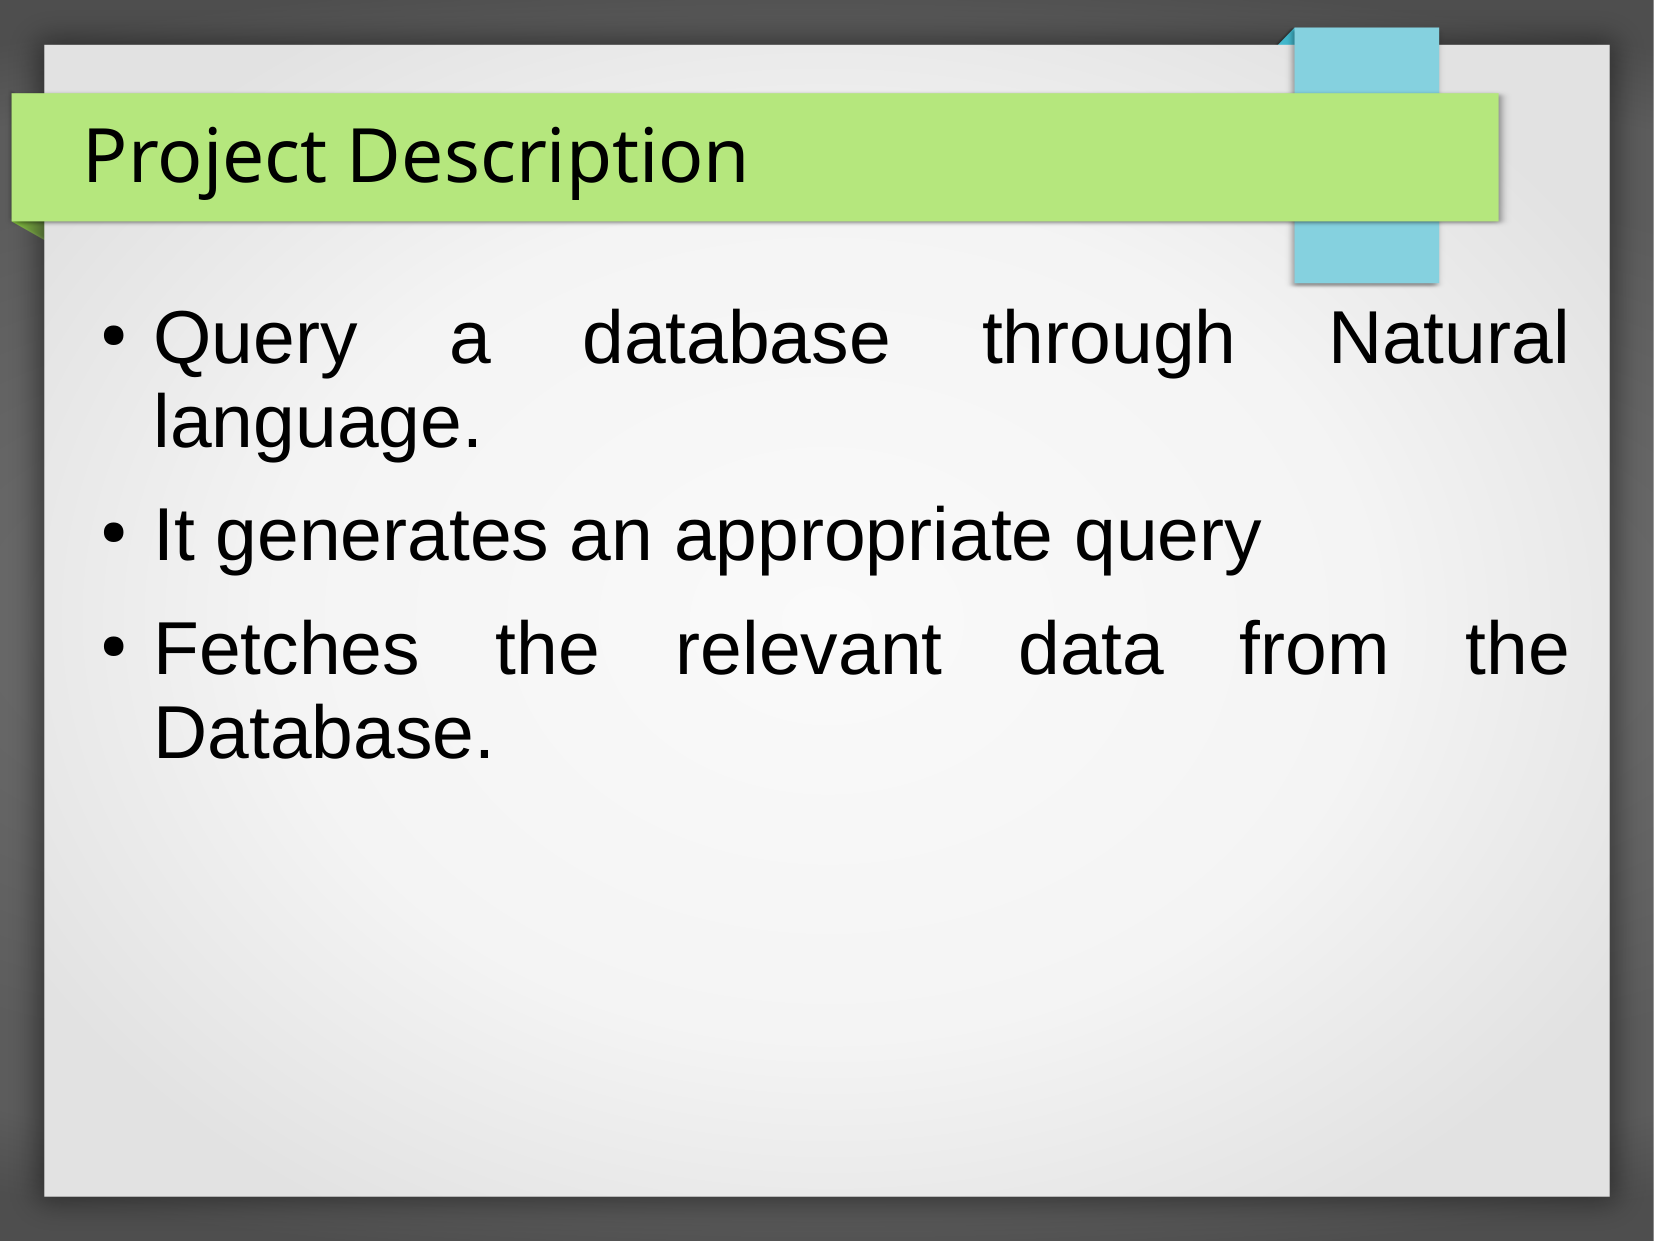

# Project Description
Query a database through Natural language.
It generates an appropriate query
Fetches the relevant data from the Database.